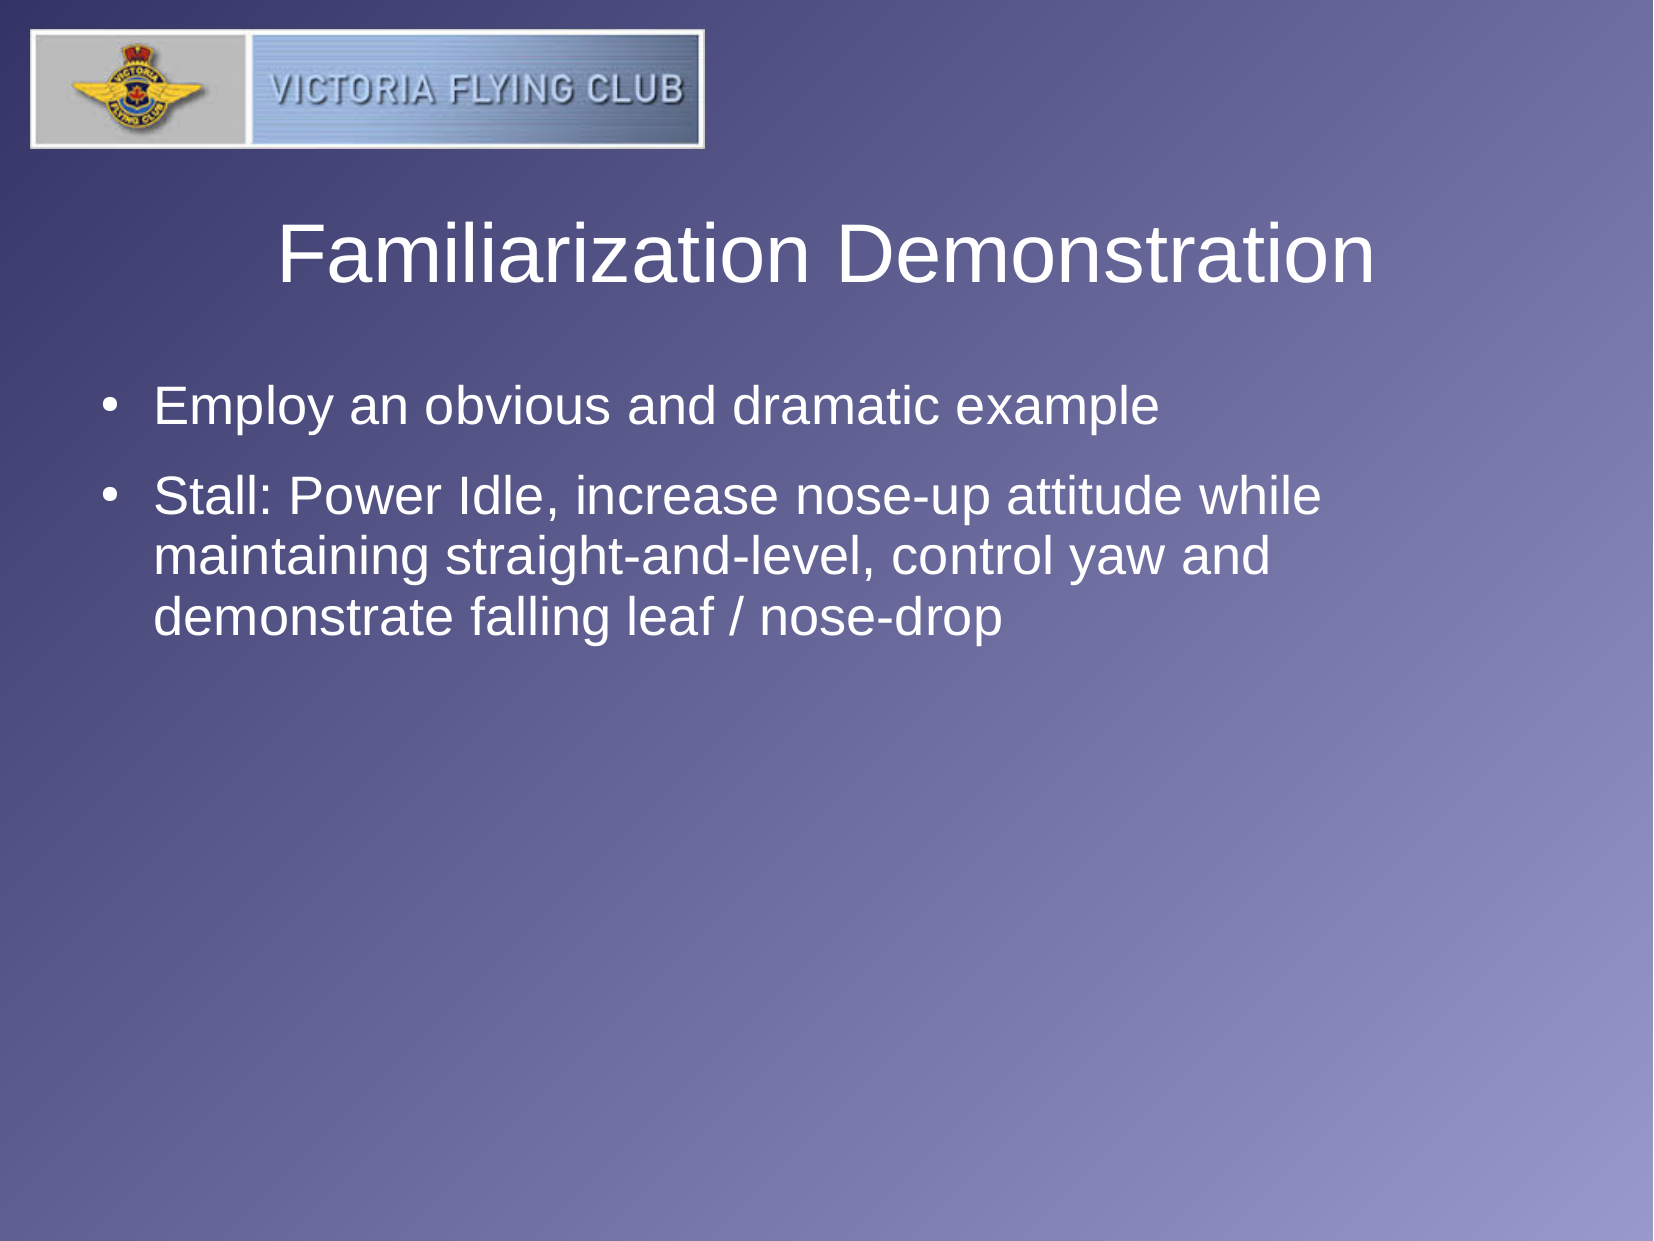

# Familiarization Demonstration
Employ an obvious and dramatic example
Stall: Power Idle, increase nose-up attitude while maintaining straight-and-level, control yaw and demonstrate falling leaf / nose-drop